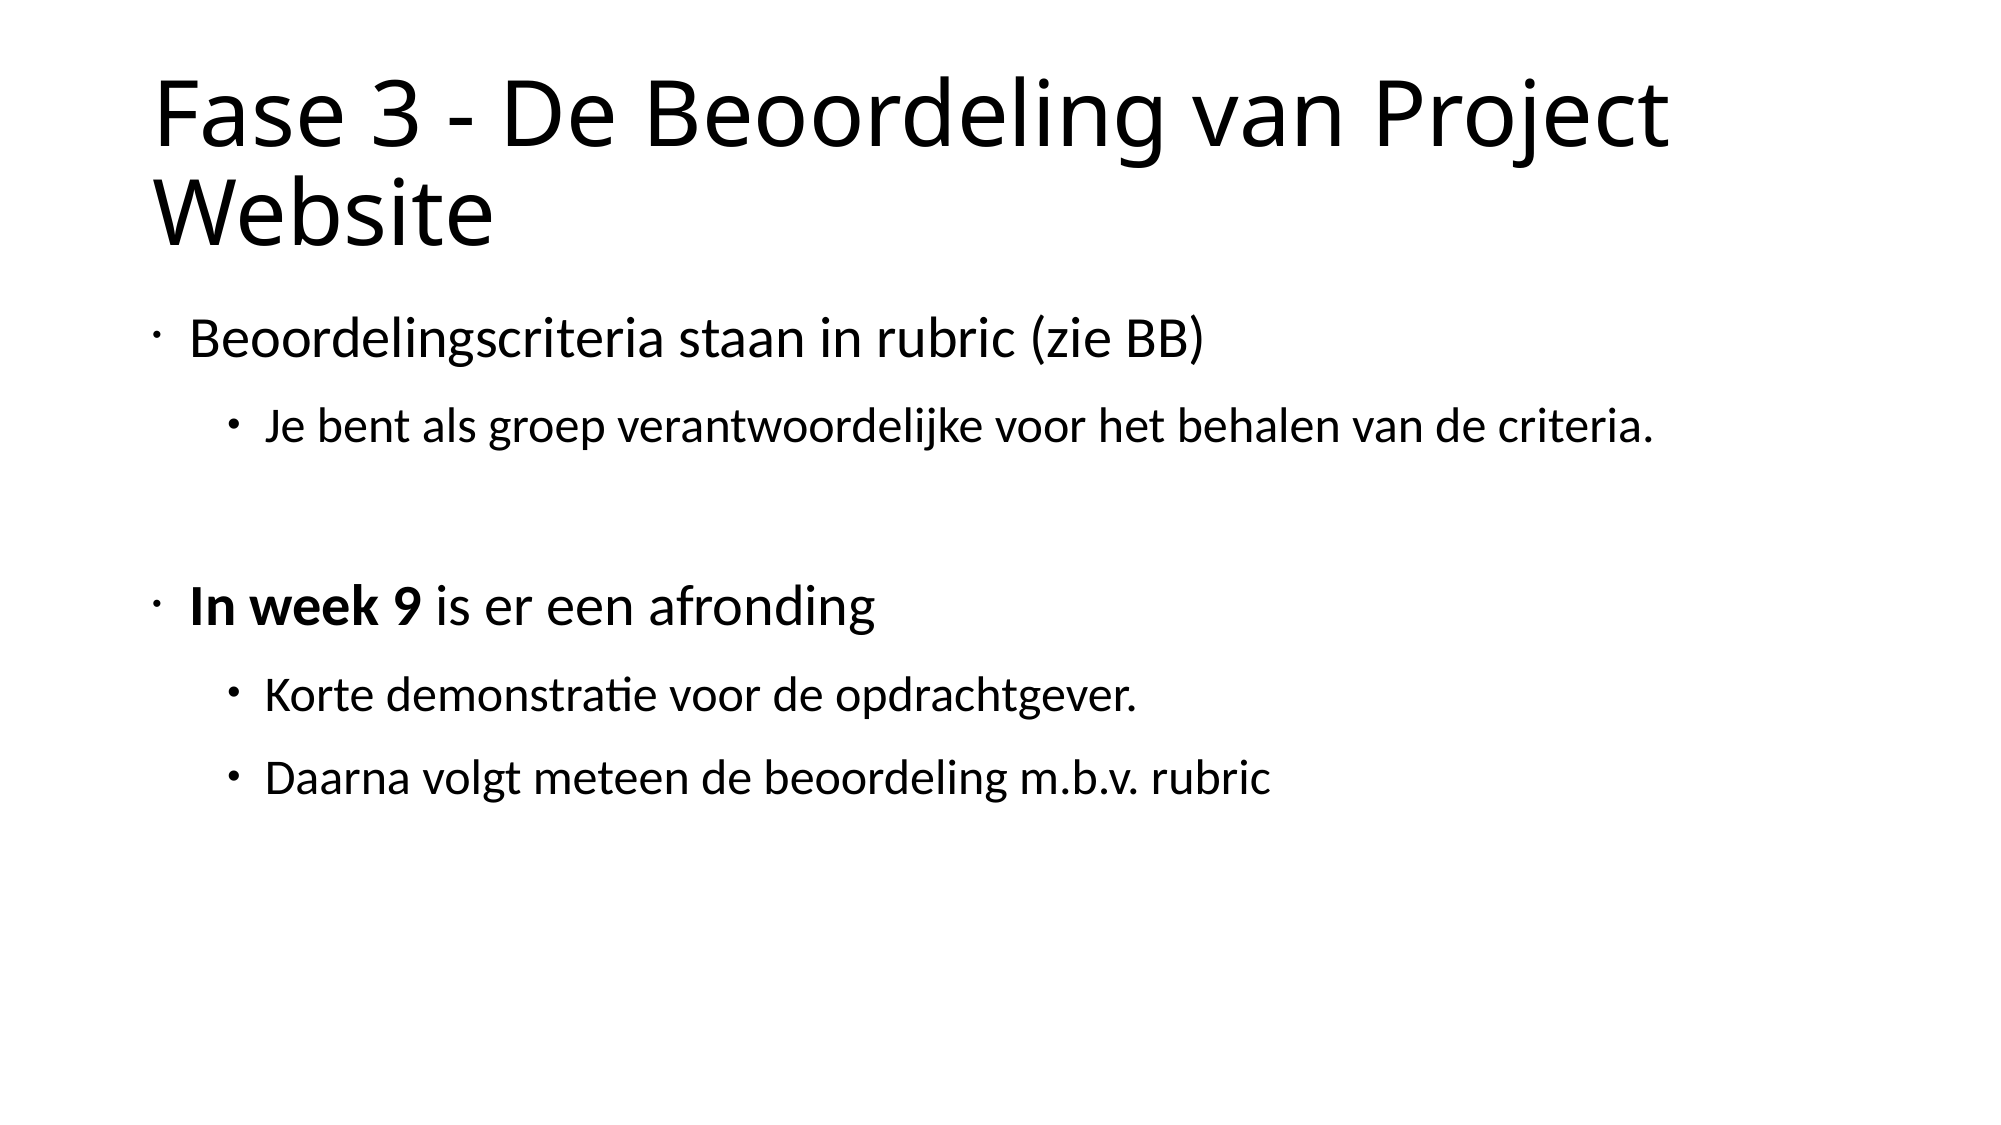

# Fase 3 - De Beoordeling van Project Website
Beoordelingscriteria staan in rubric (zie BB)
Je bent als groep verantwoordelijke voor het behalen van de criteria.
In week 9 is er een afronding
Korte demonstratie voor de opdrachtgever.
Daarna volgt meteen de beoordeling m.b.v. rubric